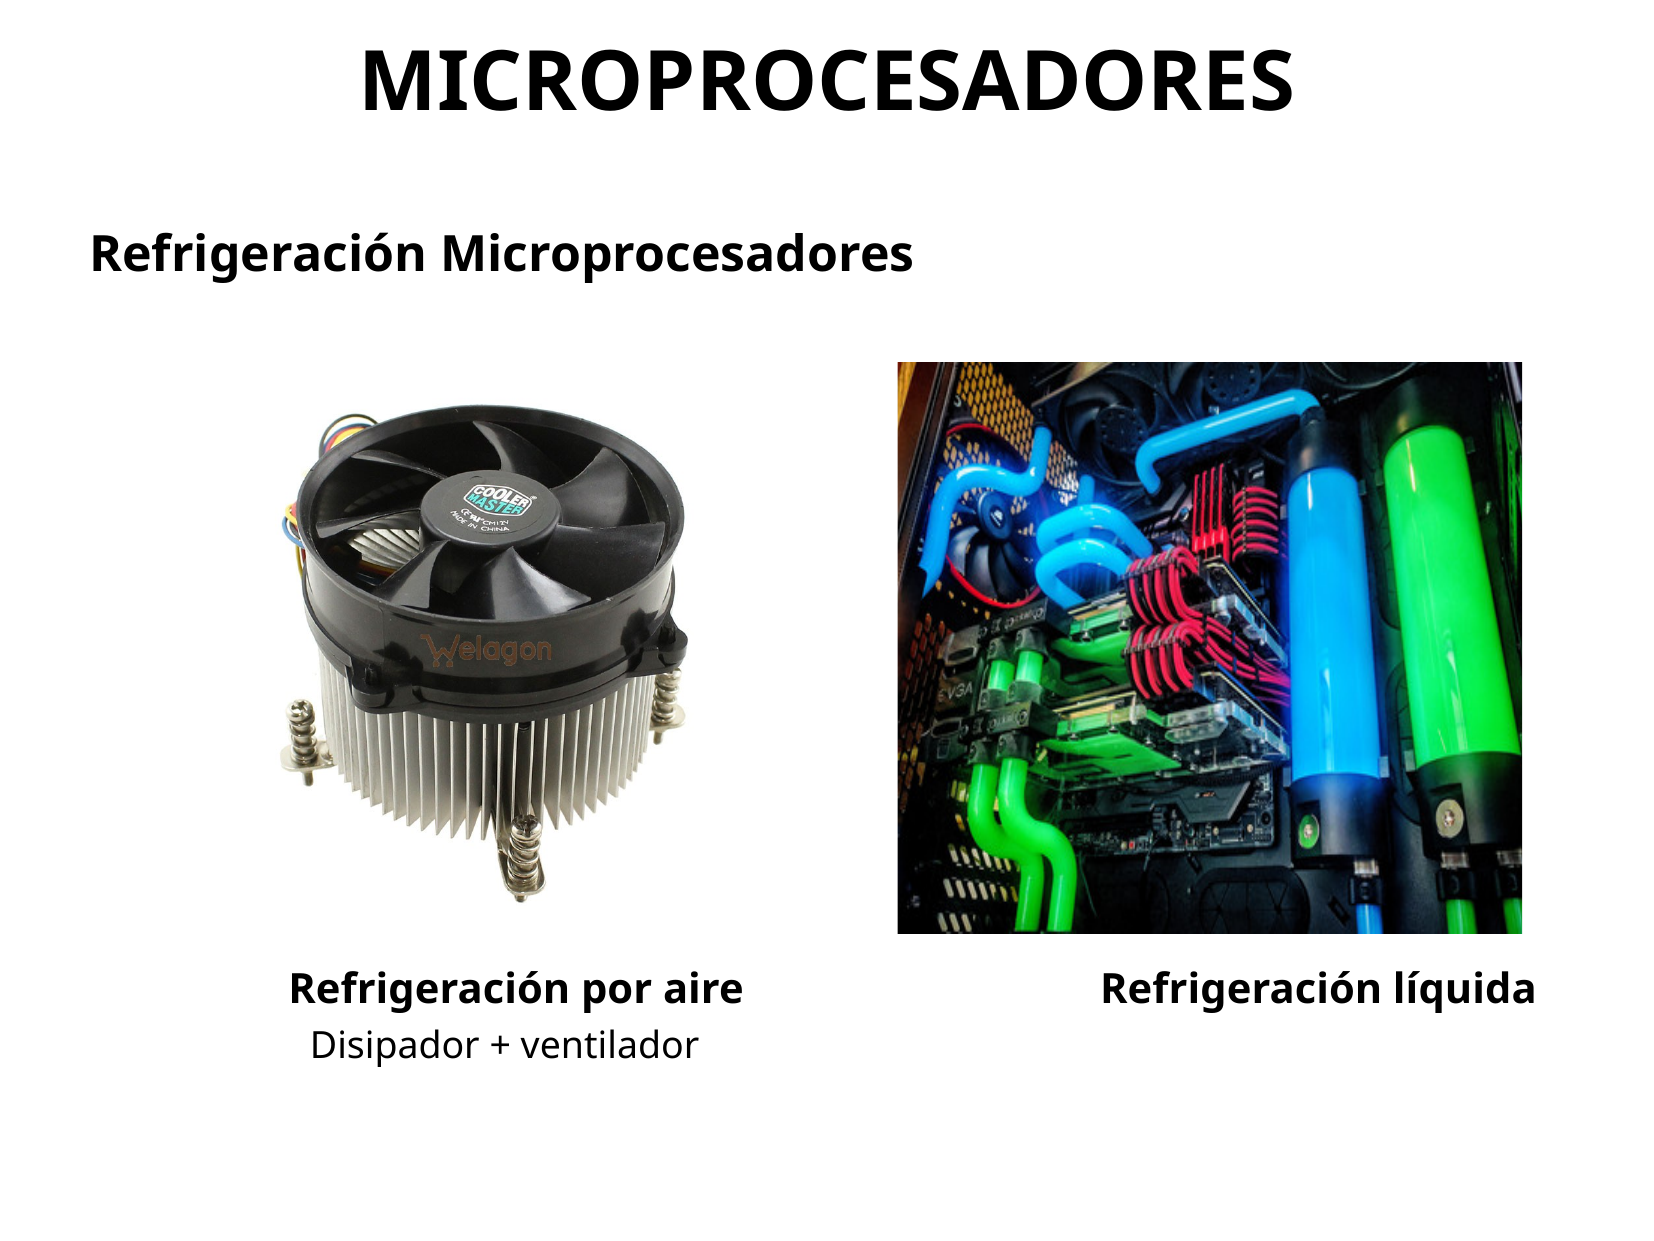

MICROPROCESADORES
# Refrigeración Microprocesadores
		Refrigeración por aire 					Refrigeración líquida
		 Disipador + ventilador